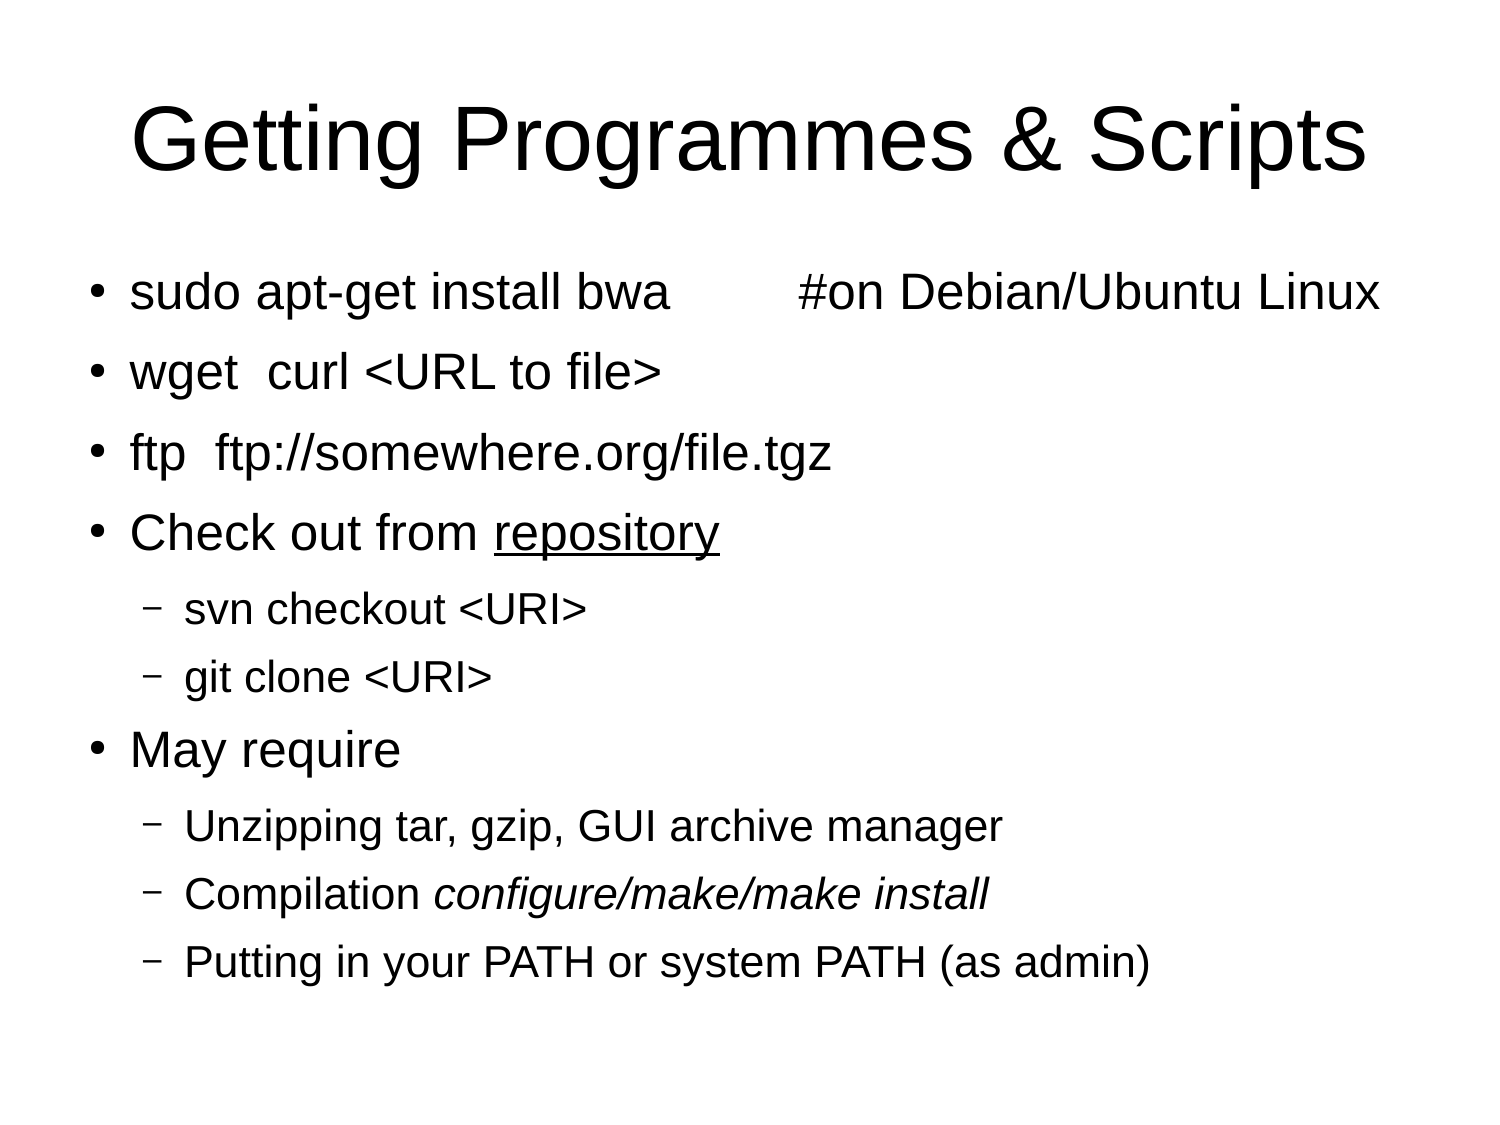

# Getting Programmes & Scripts
sudo apt-get install bwa #on Debian/Ubuntu Linux
wget curl <URL to file>
ftp ftp://somewhere.org/file.tgz
Check out from repository
svn checkout <URI>
git clone <URI>
May require
Unzipping tar, gzip, GUI archive manager
Compilation configure/make/make install
Putting in your PATH or system PATH (as admin)